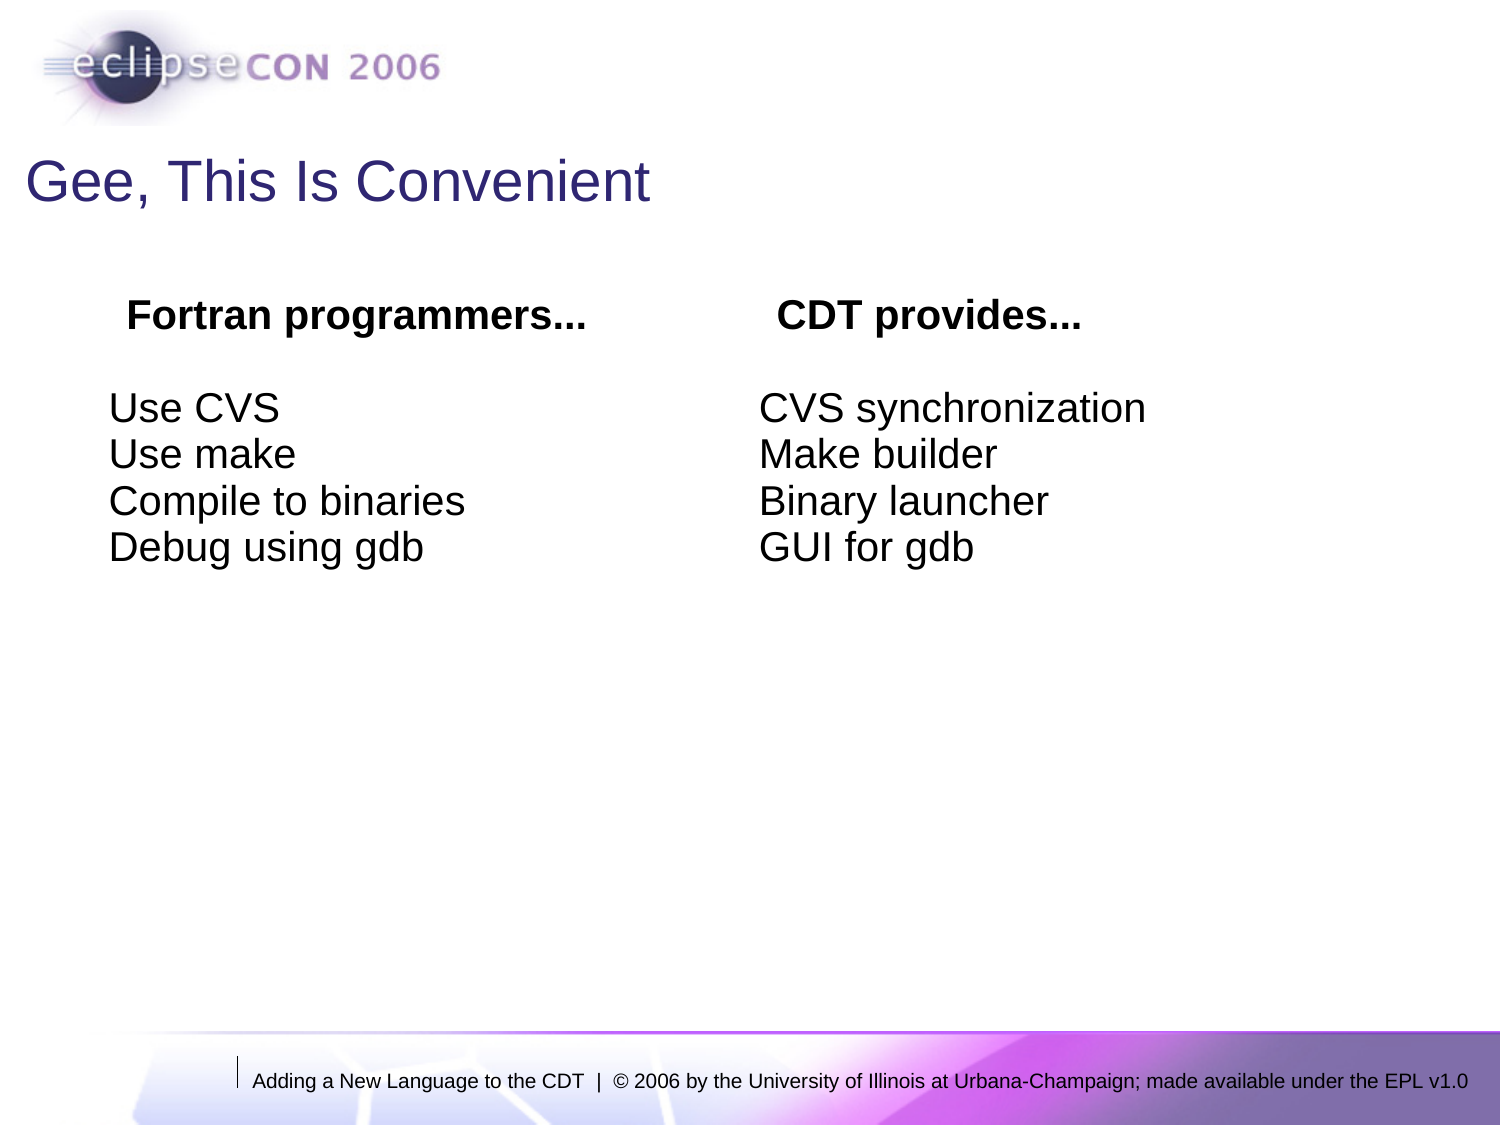

# Gee, This Is Convenient
Fortran programmers...
Use CVS
Use make
Compile to binaries
Debug using gdb
CDT provides...
CVS synchronization
Make builder
Binary launcher
GUI for gdb